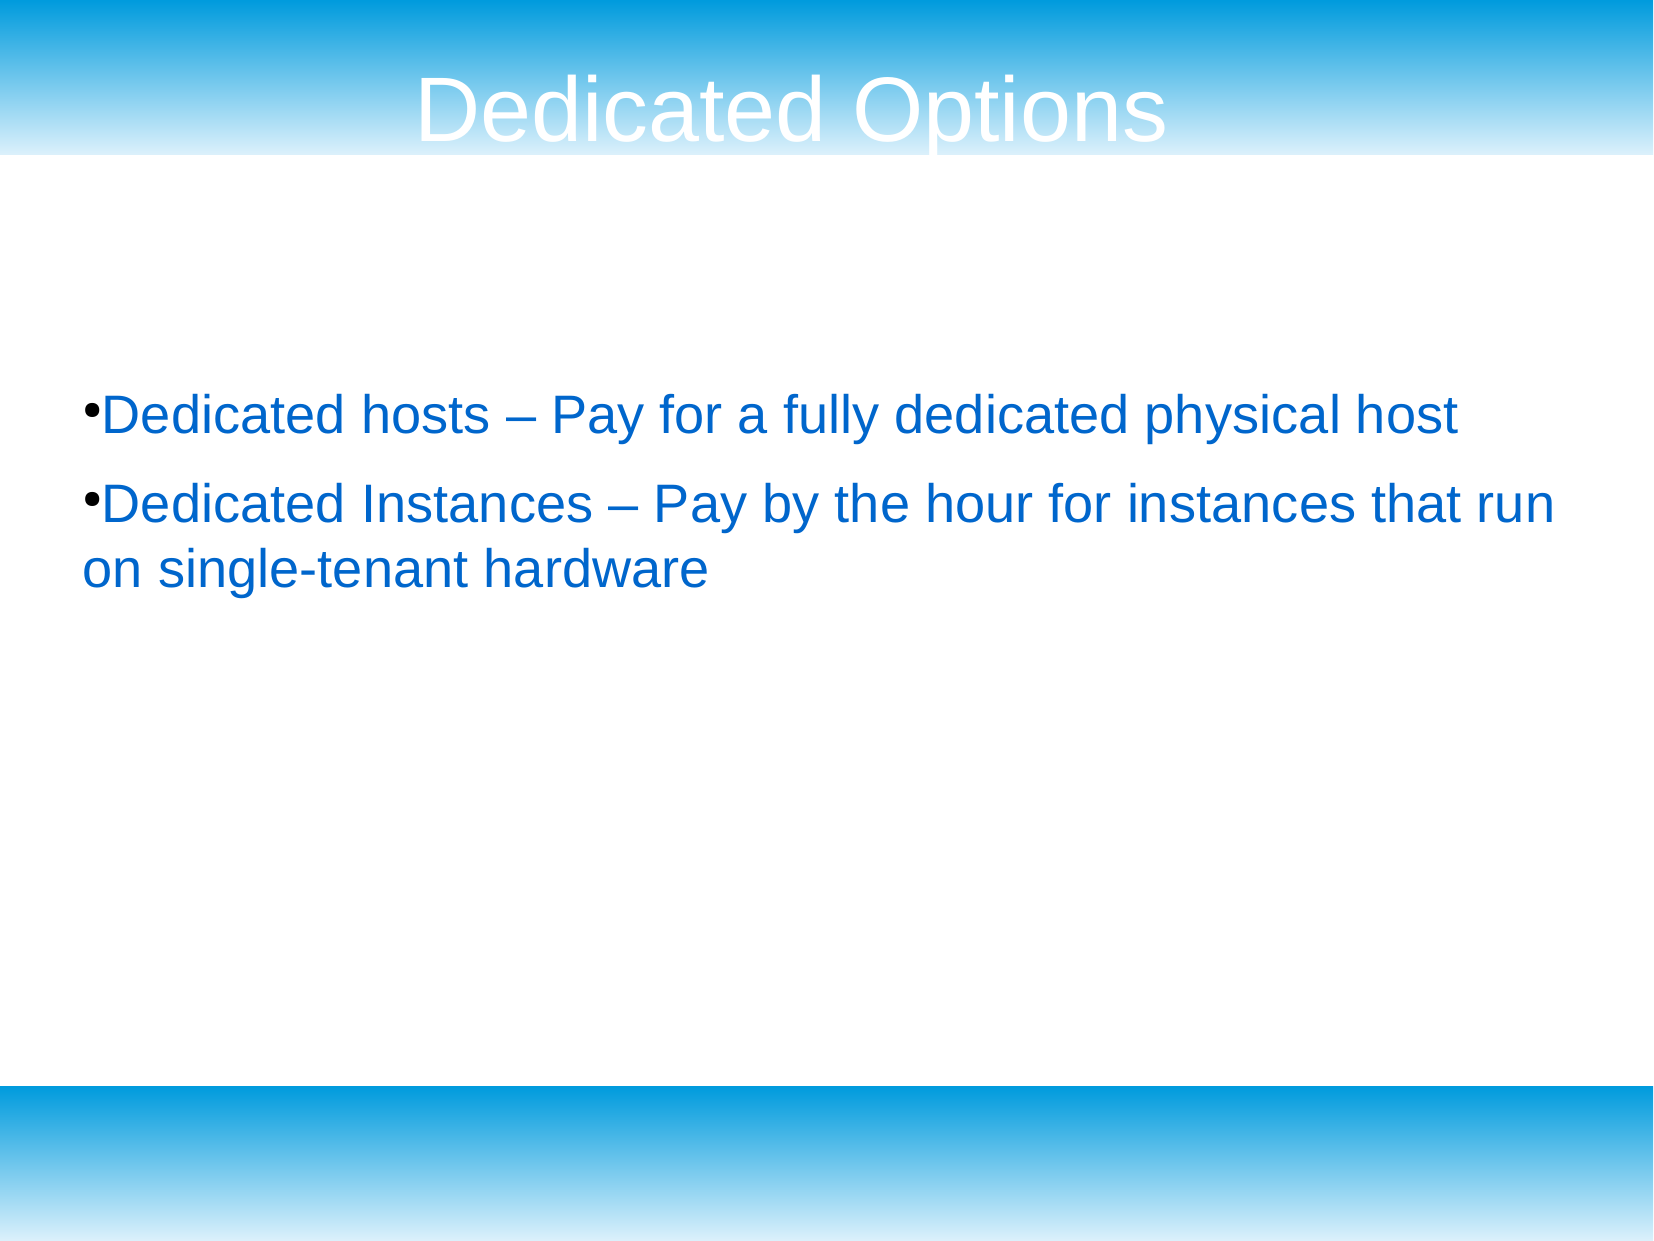

# Dedicated Options
Dedicated hosts – Pay for a fully dedicated physical host
Dedicated Instances – Pay by the hour for instances that run on single-tenant hardware